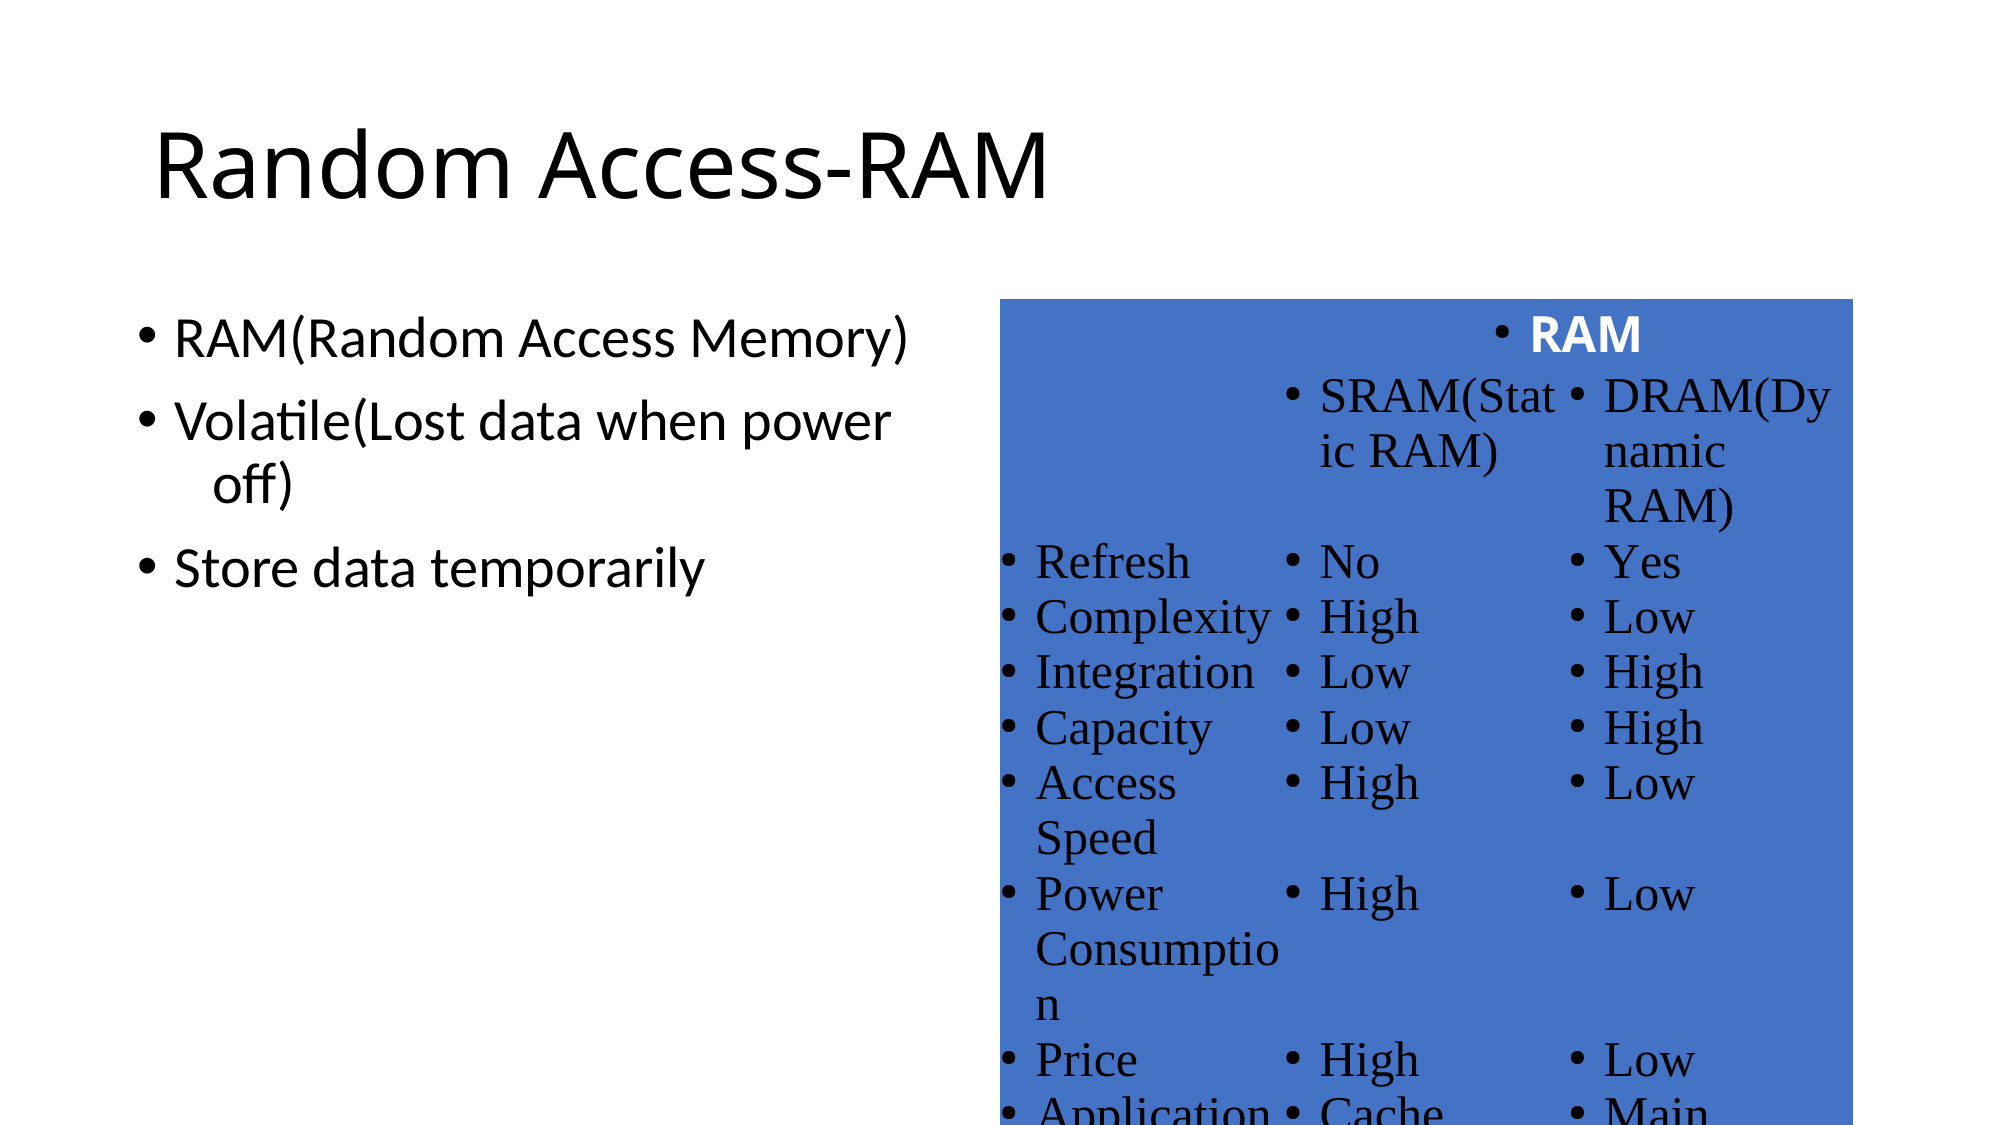

# Random Access-RAM
RAM(Random Access Memory)
Volatile(Lost data when power off)
Store data temporarily
| | RAM | |
| --- | --- | --- |
| | SRAM(Static RAM) | DRAM(Dynamic RAM) |
| Refresh | No | Yes |
| Complexity | High | Low |
| Integration | Low | High |
| Capacity | Low | High |
| Access Speed | High | Low |
| Power Consumption | High | Low |
| Price | High | Low |
| Application | Cache | Main Memory |